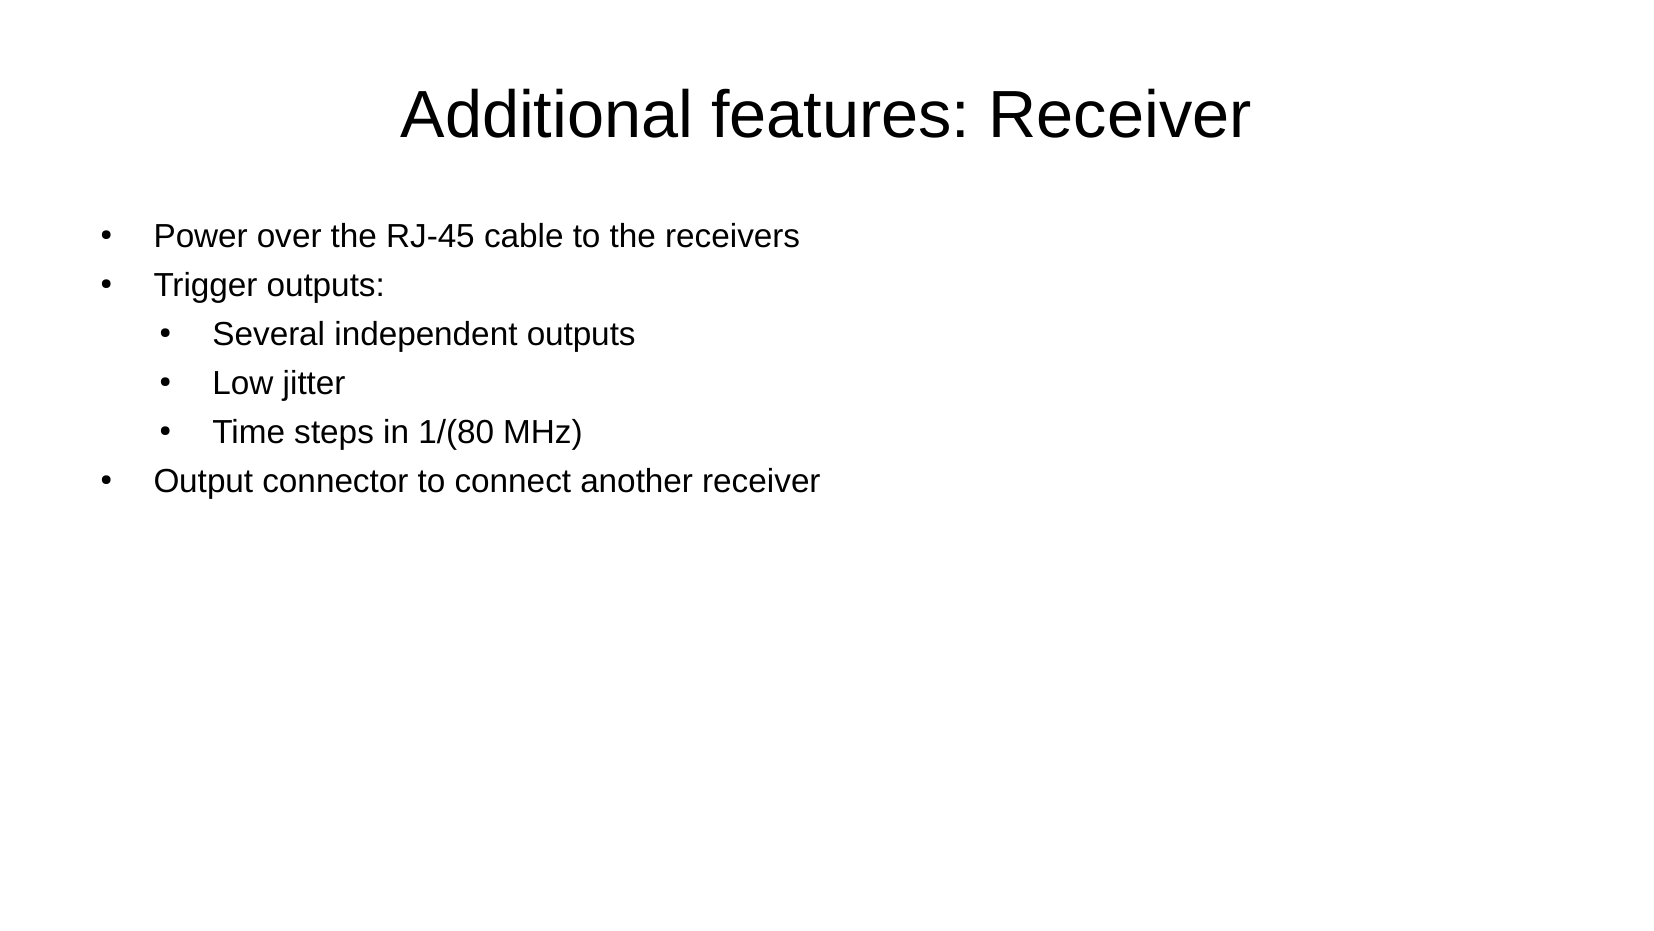

# Additional features: Receiver
Power over the RJ-45 cable to the receivers
Trigger outputs:
Several independent outputs
Low jitter
Time steps in 1/(80 MHz)
Output connector to connect another receiver